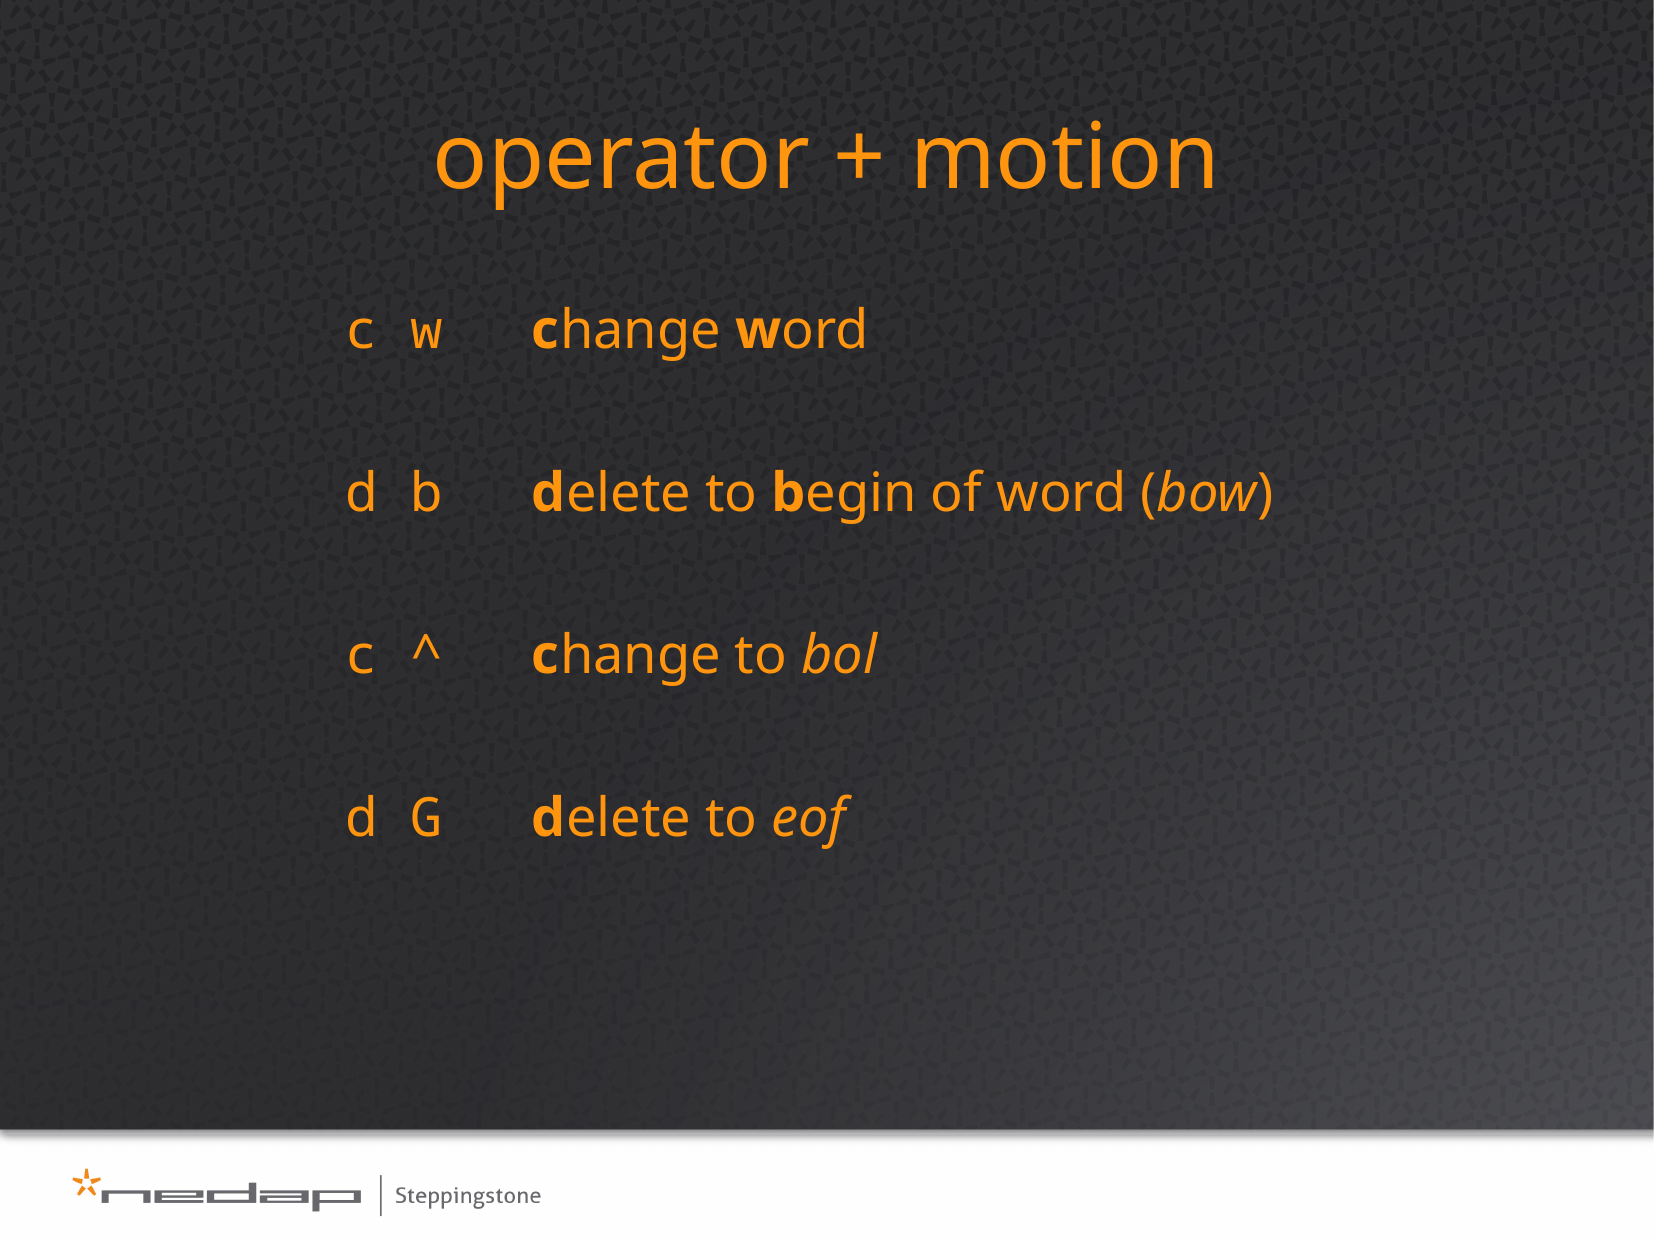

# operator + motion
| c w | change word |
| --- | --- |
| d b | delete to begin of word (bow) |
| c ^ | change to bol |
| d G | delete to eof |